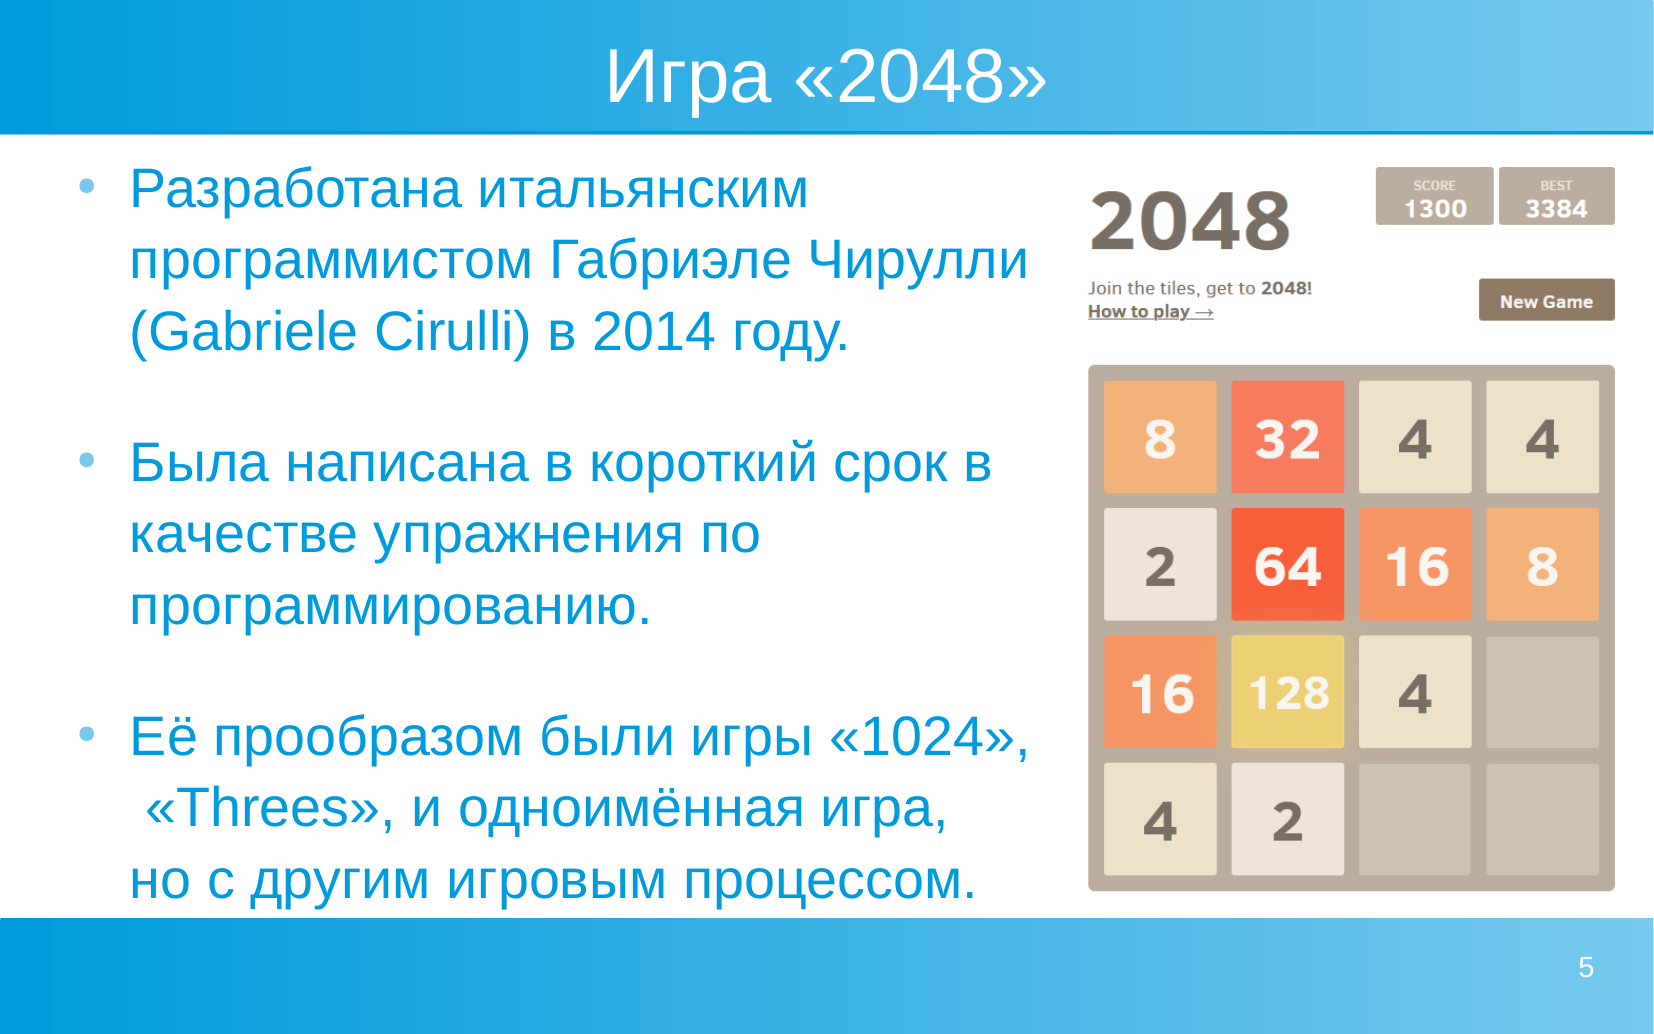

# Игра «2048»
Разработана итальянским программистом Габриэле Чирулли (Gabriele Cirulli) в 2014 году.
Была написана в короткий срок в качестве упражнения по программированию.
Её прообразом были игры «1024», «Threes», и одноимённая игра, но с другим игровым процессом.
5